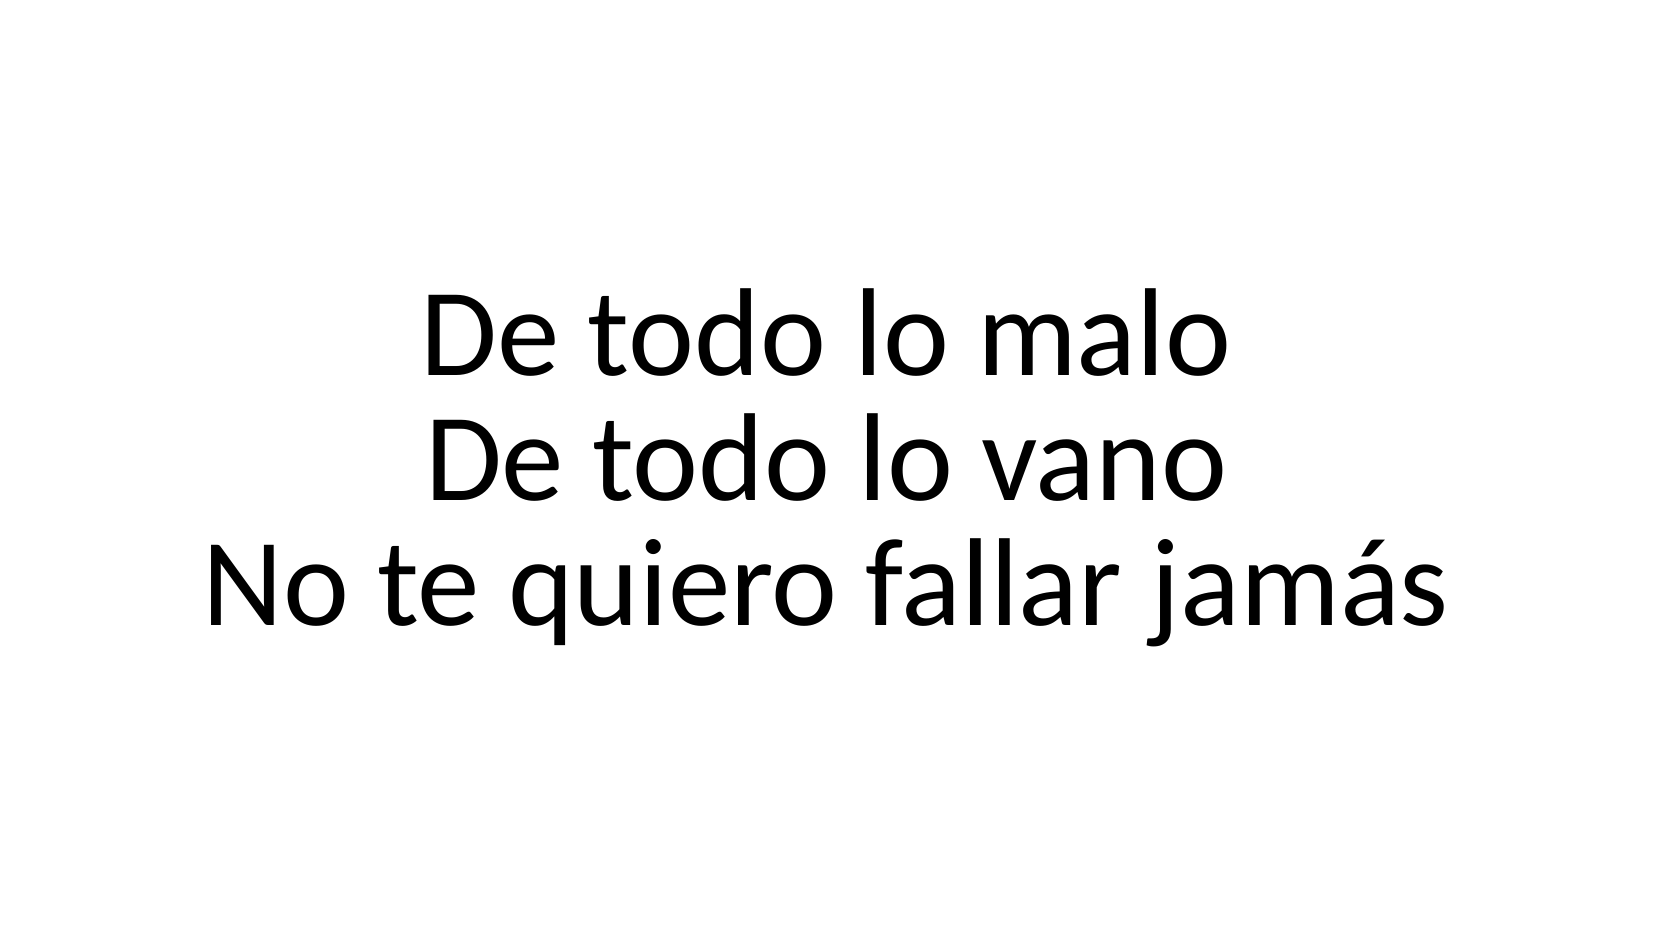

# De todo lo malo De todo lo vano No te quiero fallar jamás